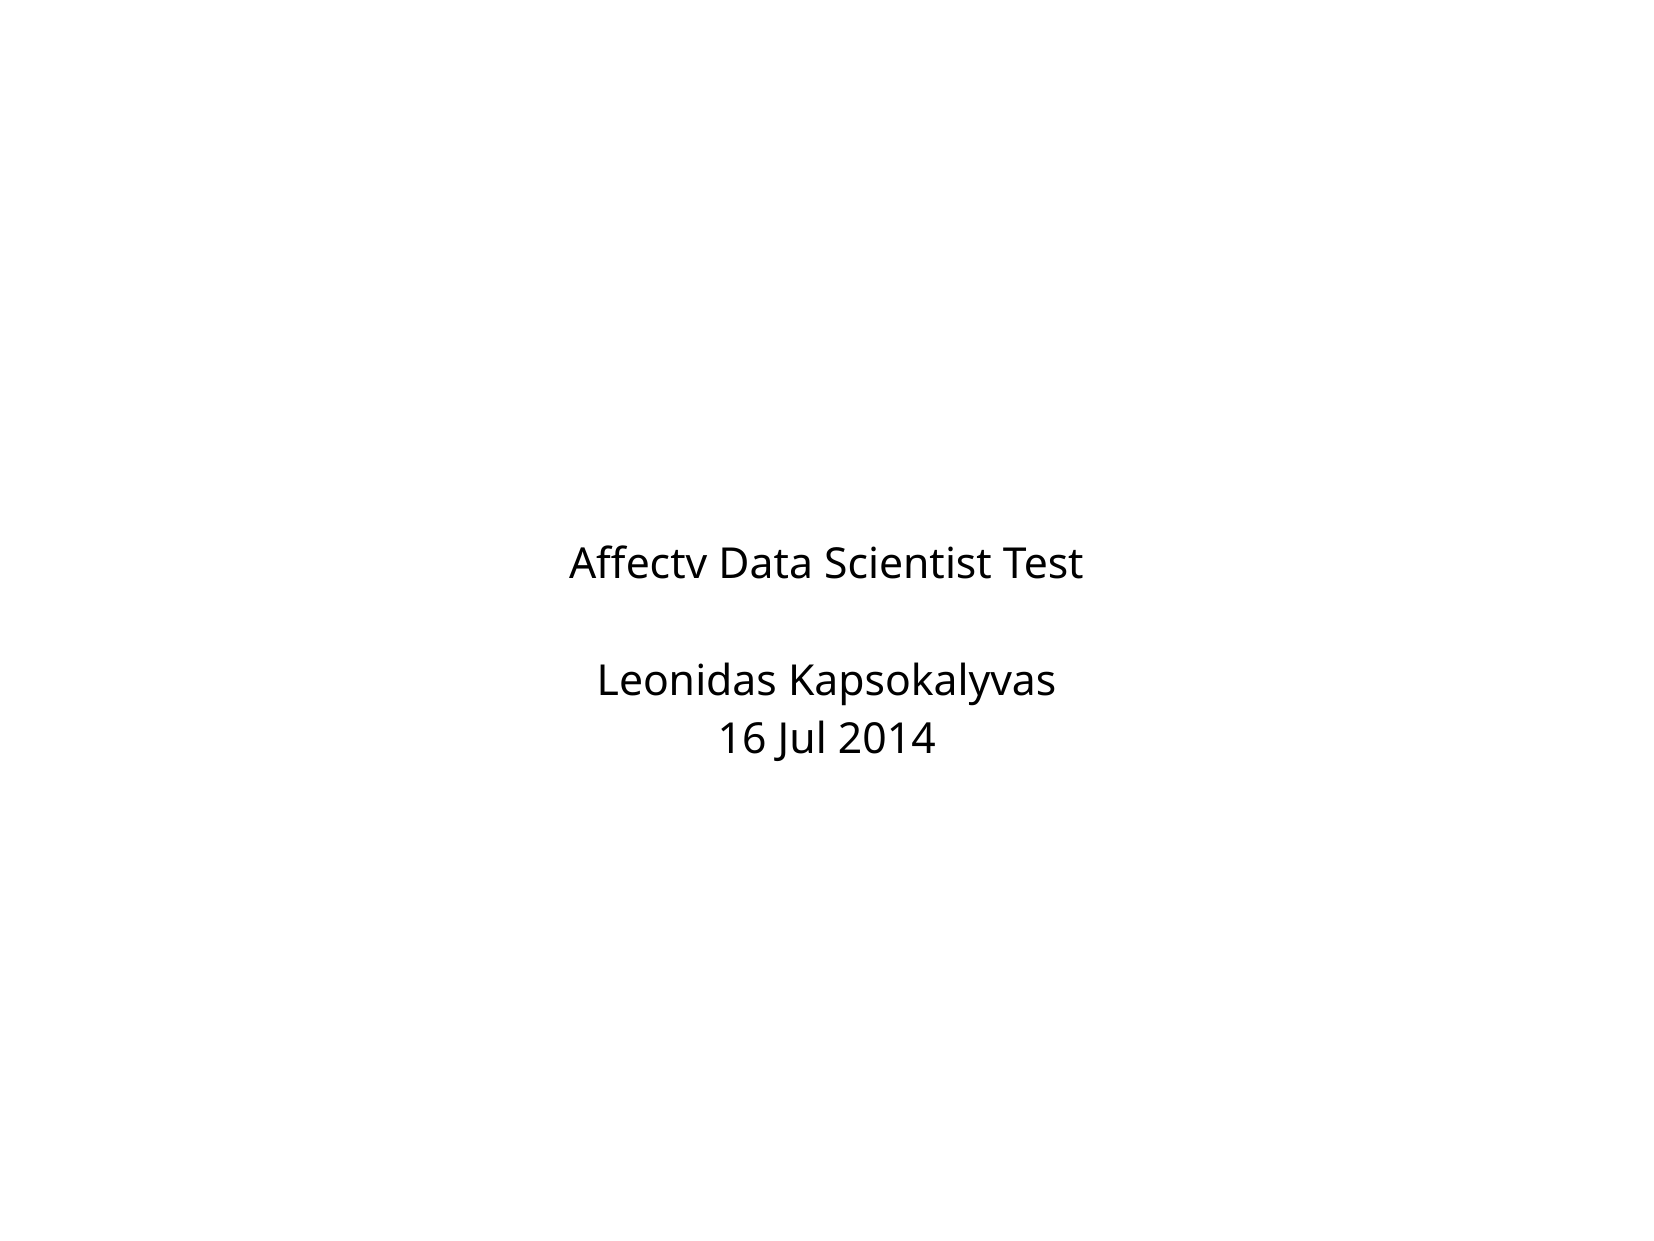

#
Affectv Data Scientist Test
Leonidas Kapsokalyvas
16 Jul 2014